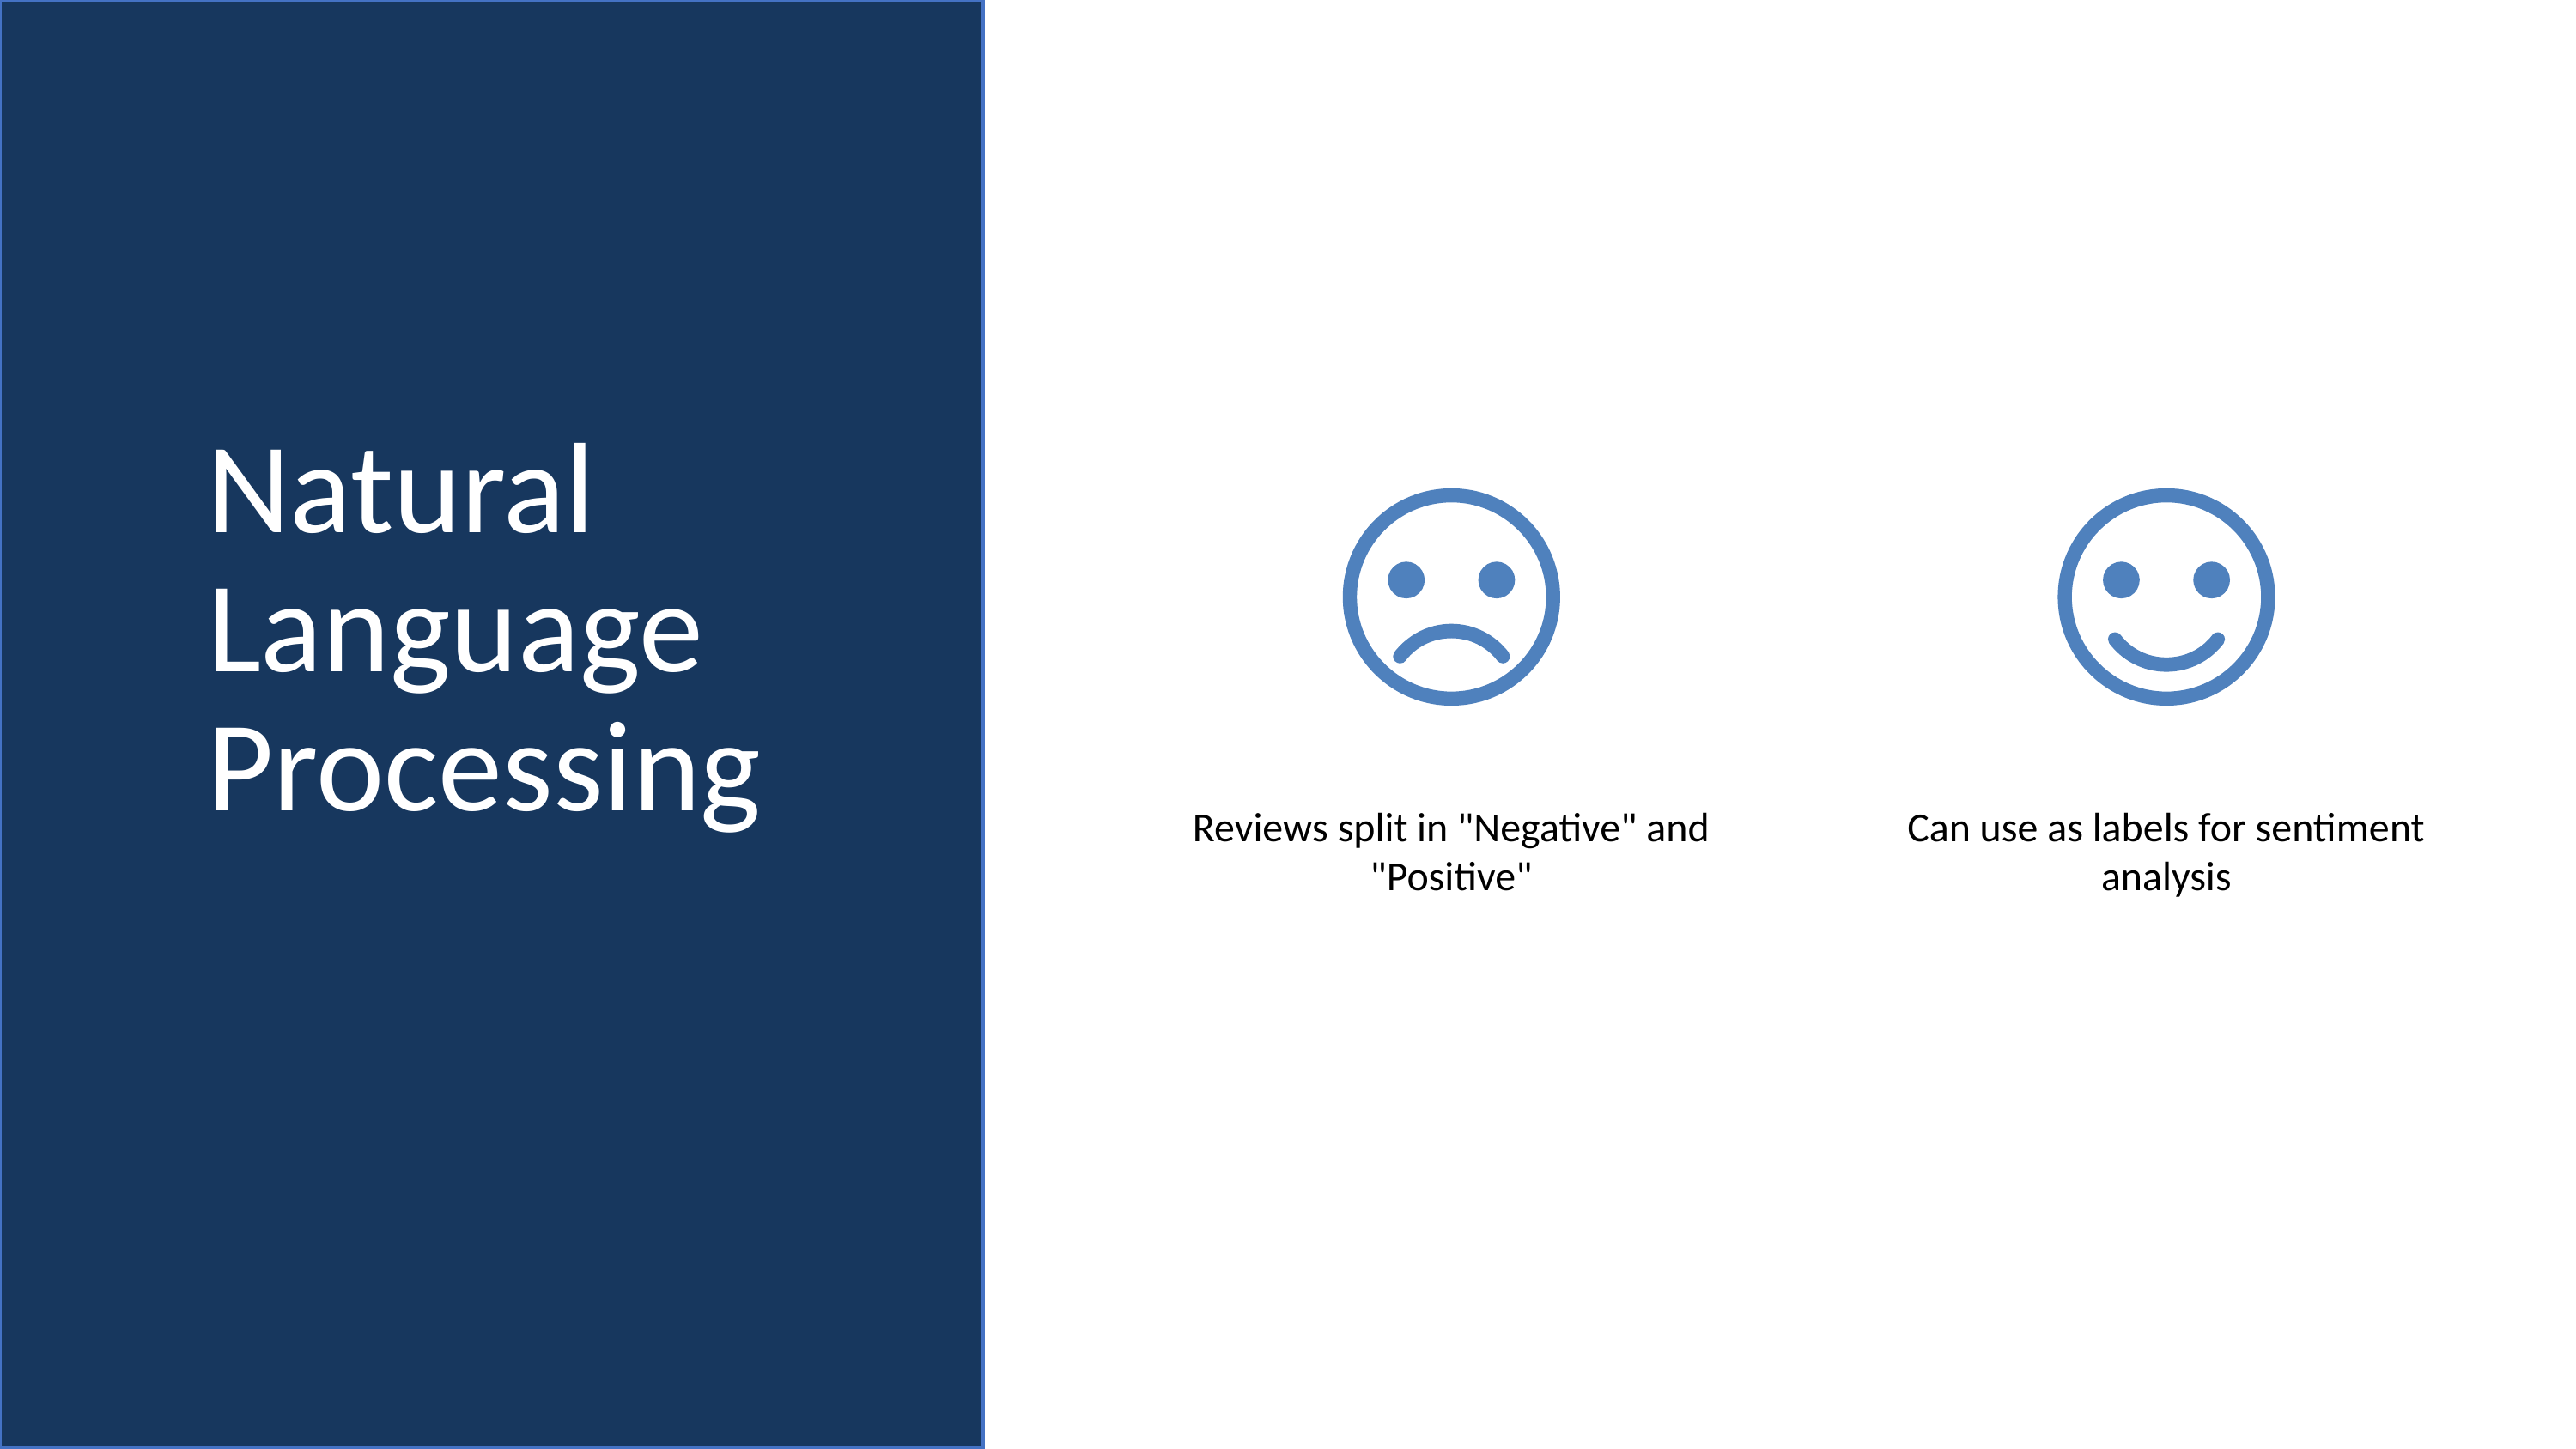

Natural
Language
Processing
Reviews split in "Negative" and "Positive"
Can use as labels for sentiment analysis